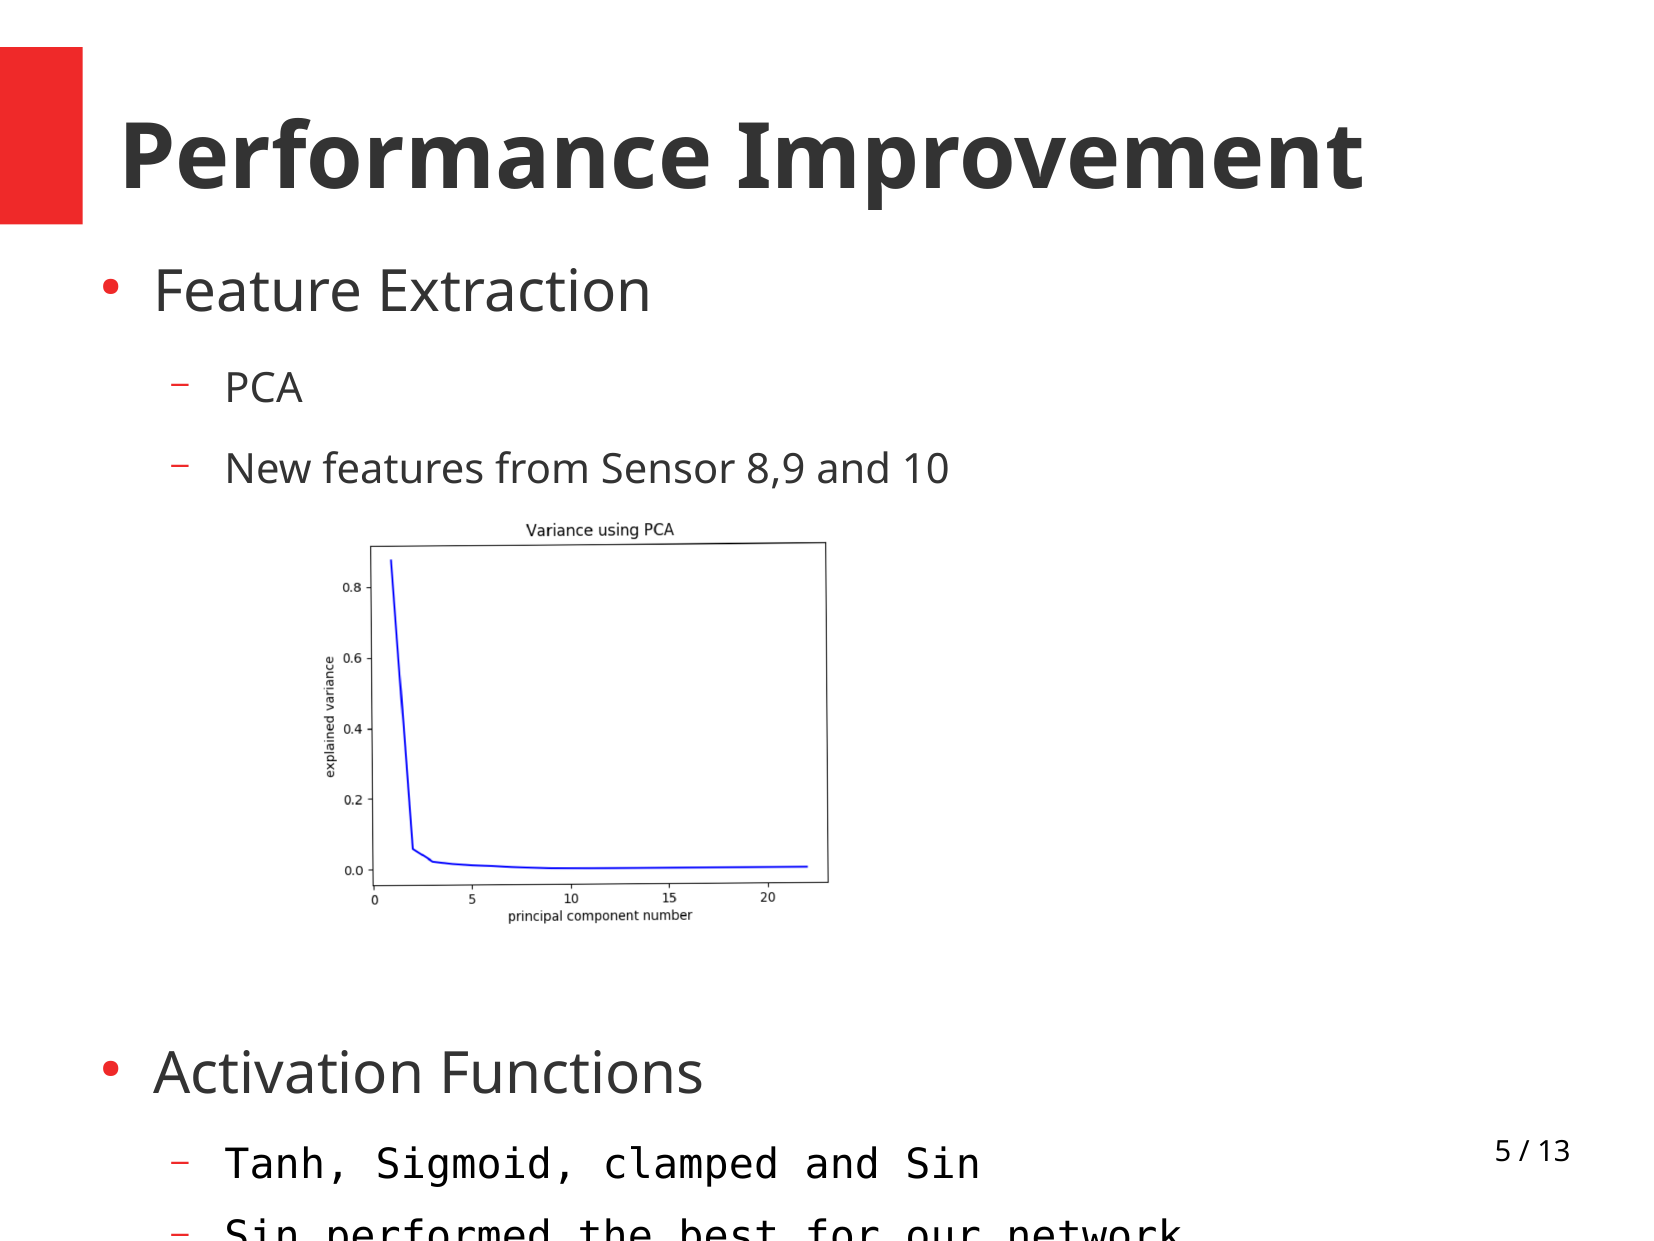

# Performance Improvement
Feature Extraction
PCA
New features from Sensor 8,9 and 10
Activation Functions
Tanh, Sigmoid, clamped and Sin
Sin performed the best for our network
5